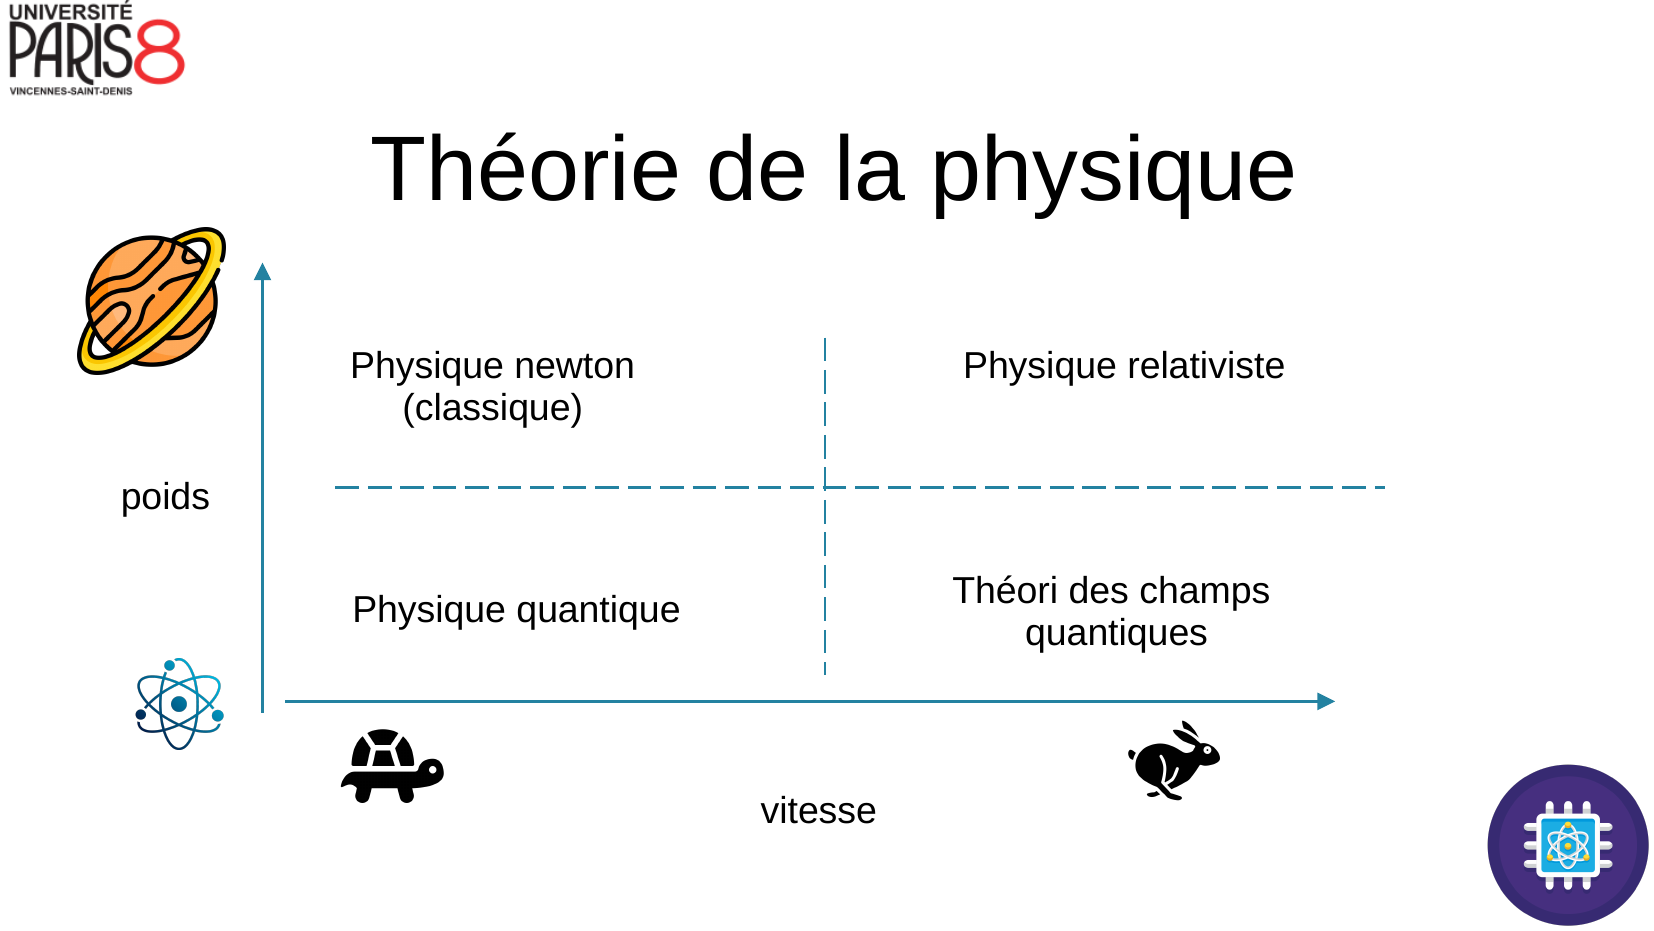

# Théorie de la physique
Physique newton
(classique)
Physique relativiste
poids
Théori des champs
quantiques
Physique quantique
vitesse